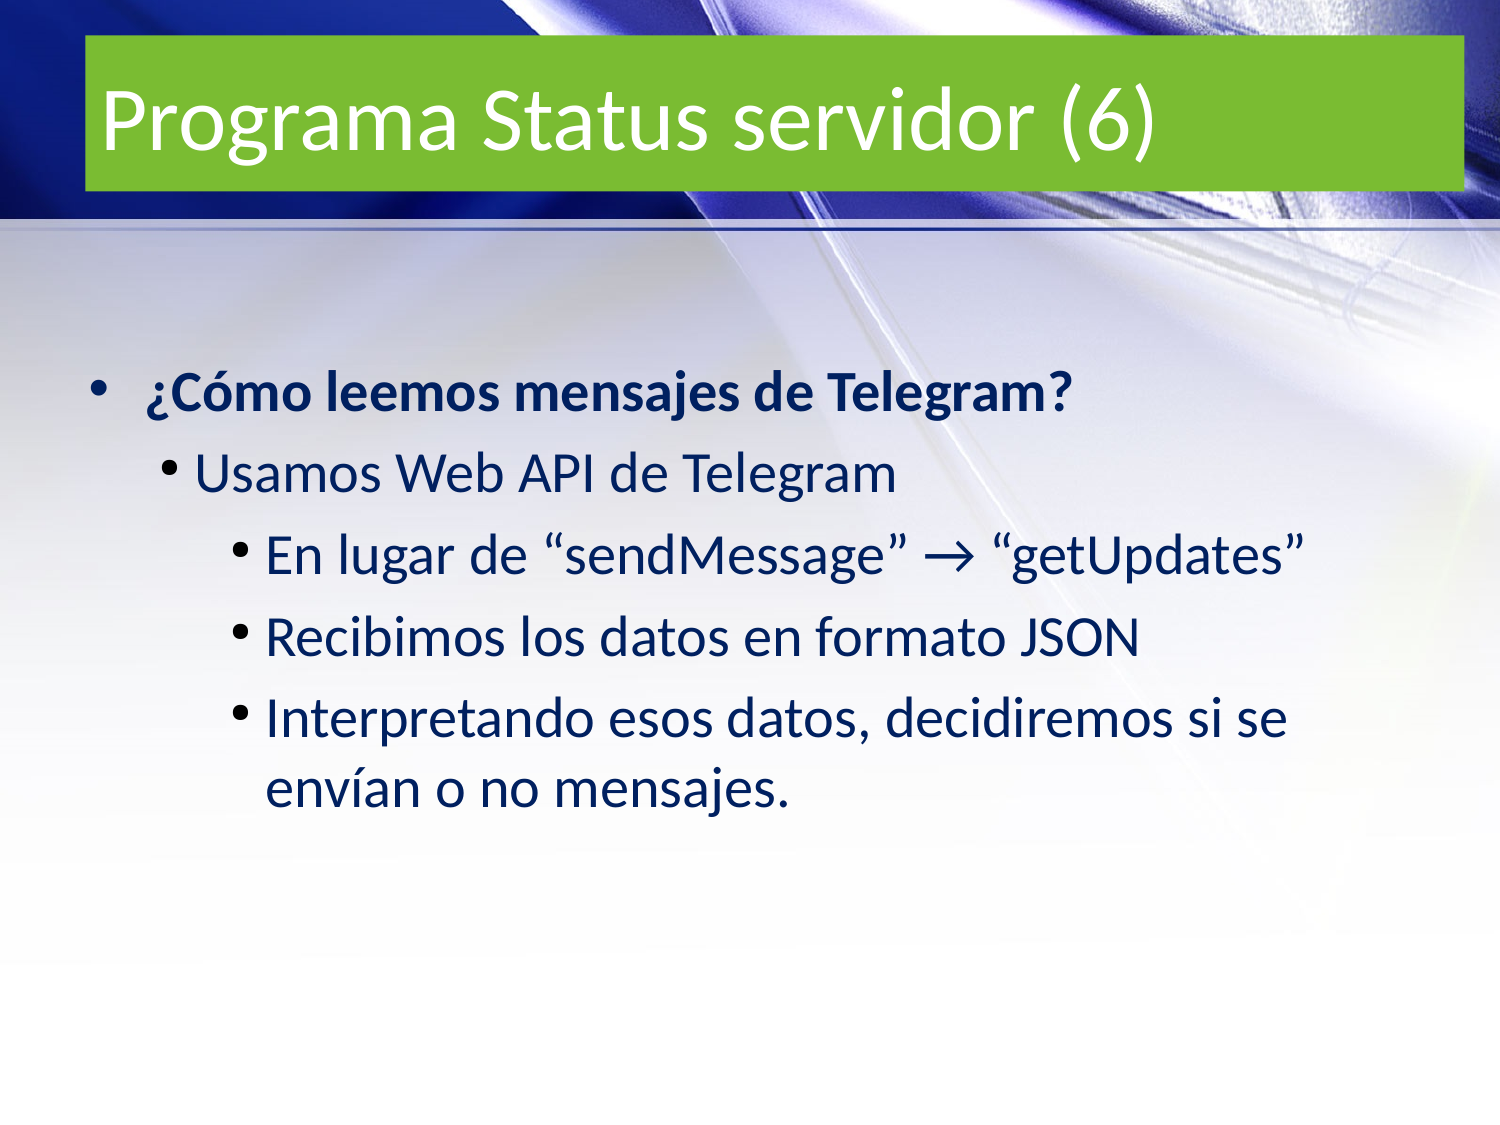

Programa Status servidor (6)
¿Cómo leemos mensajes de Telegram?
Usamos Web API de Telegram
En lugar de “sendMessage” → “getUpdates”
Recibimos los datos en formato JSON
Interpretando esos datos, decidiremos si se envían o no mensajes.